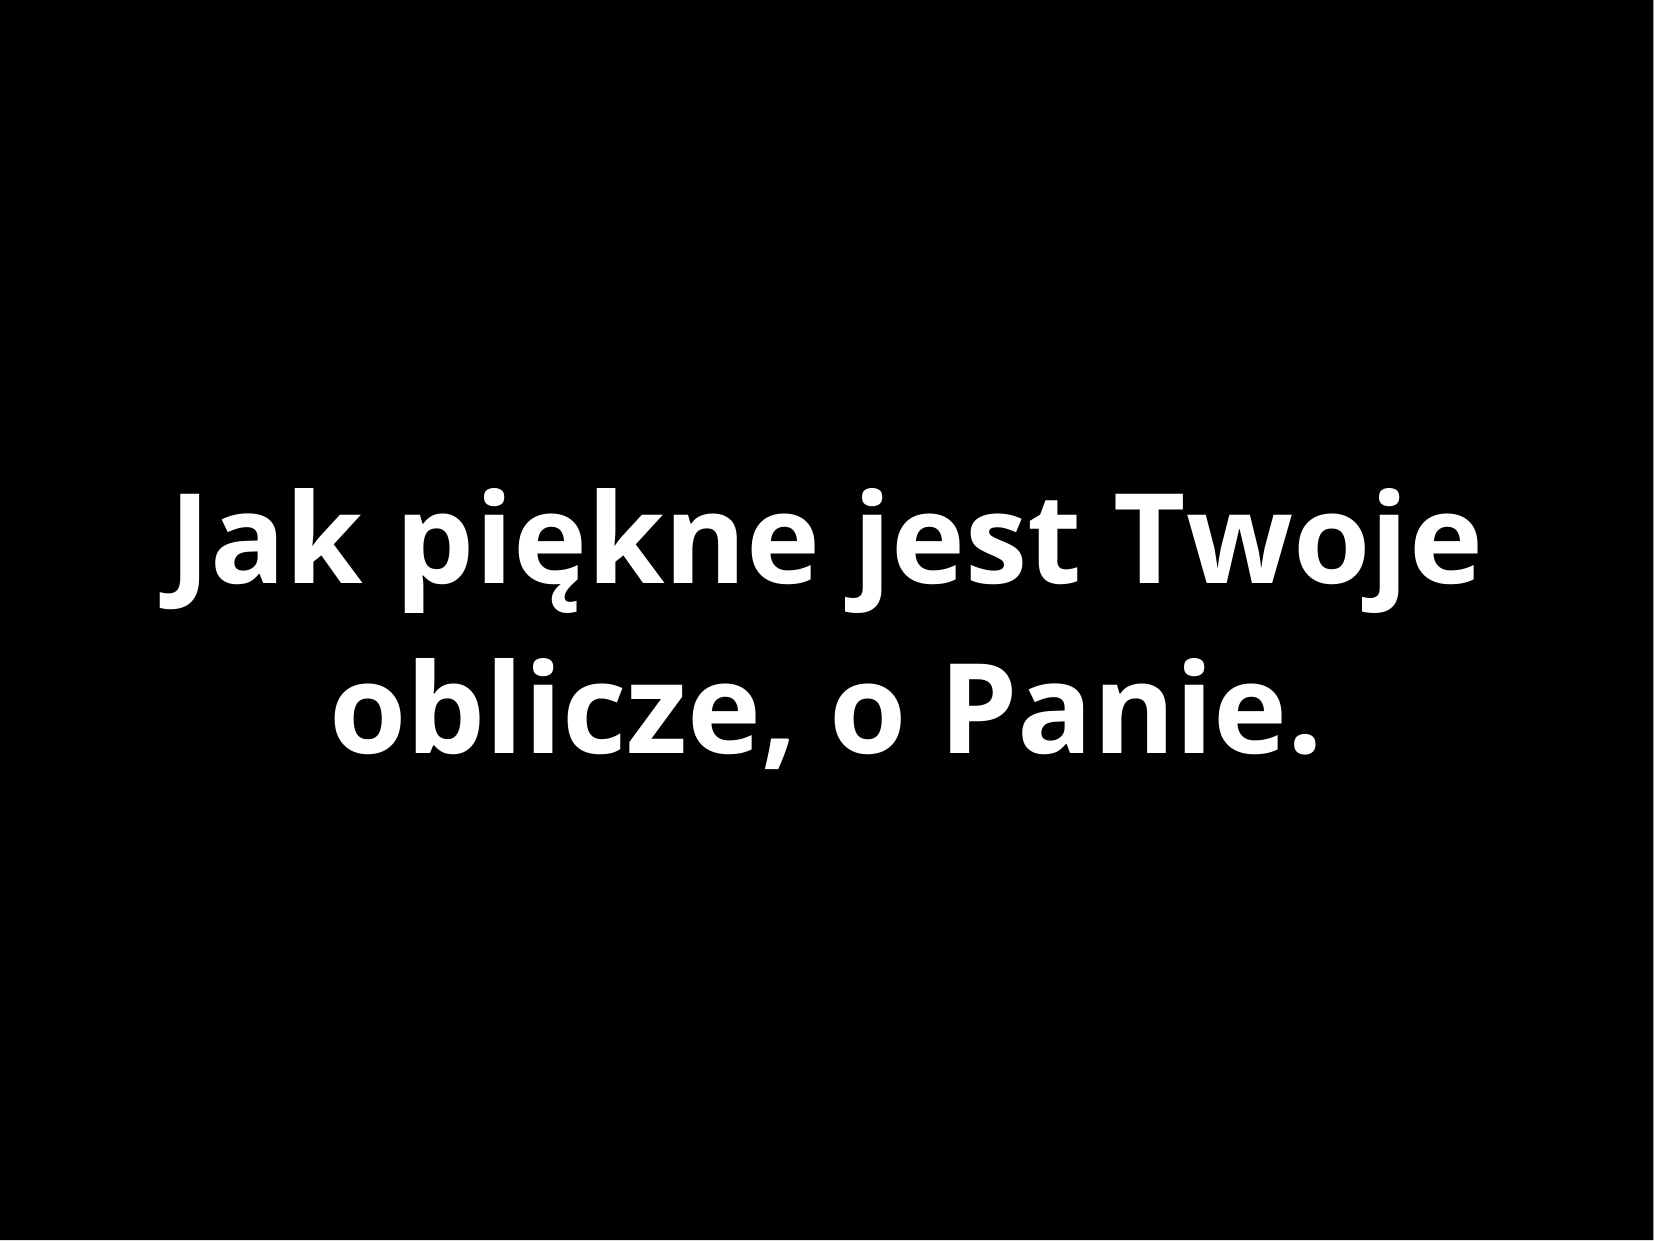

# Jak piękne jest Twoje oblicze, o Panie.